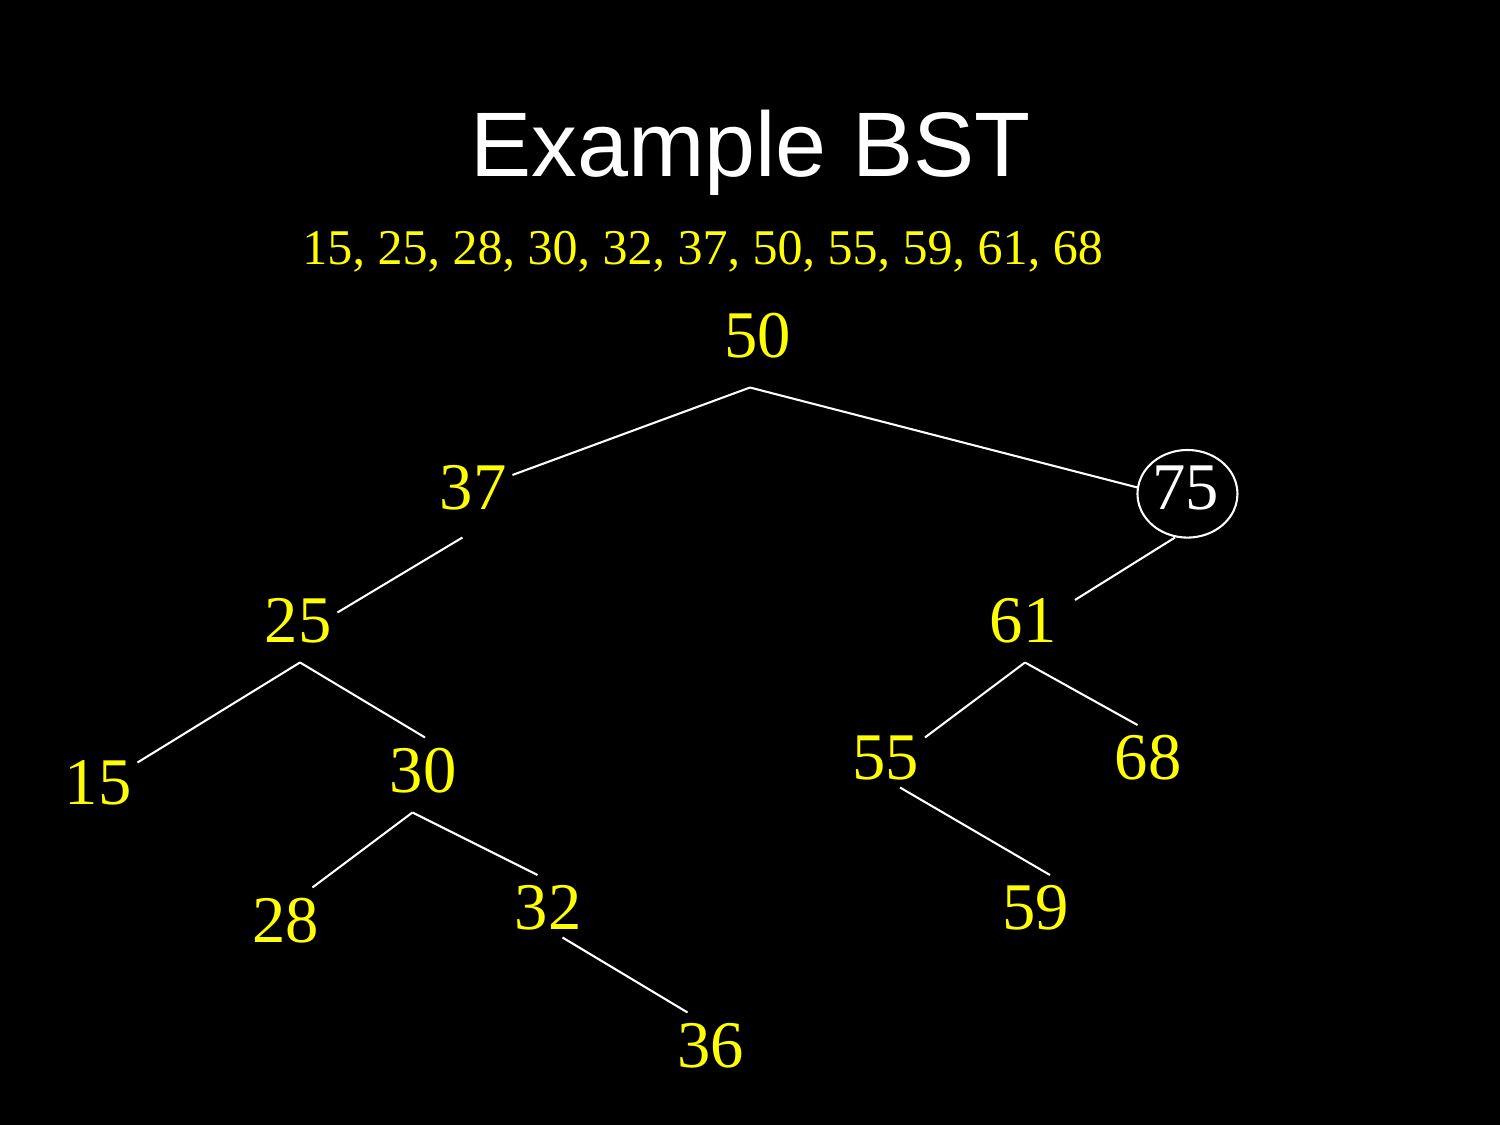

# Example BST
15, 25, 28, 30, 32, 37, 50, 55, 59, 61, 68
50
37
75
25
61
55
68
30
15
32
59
28
36